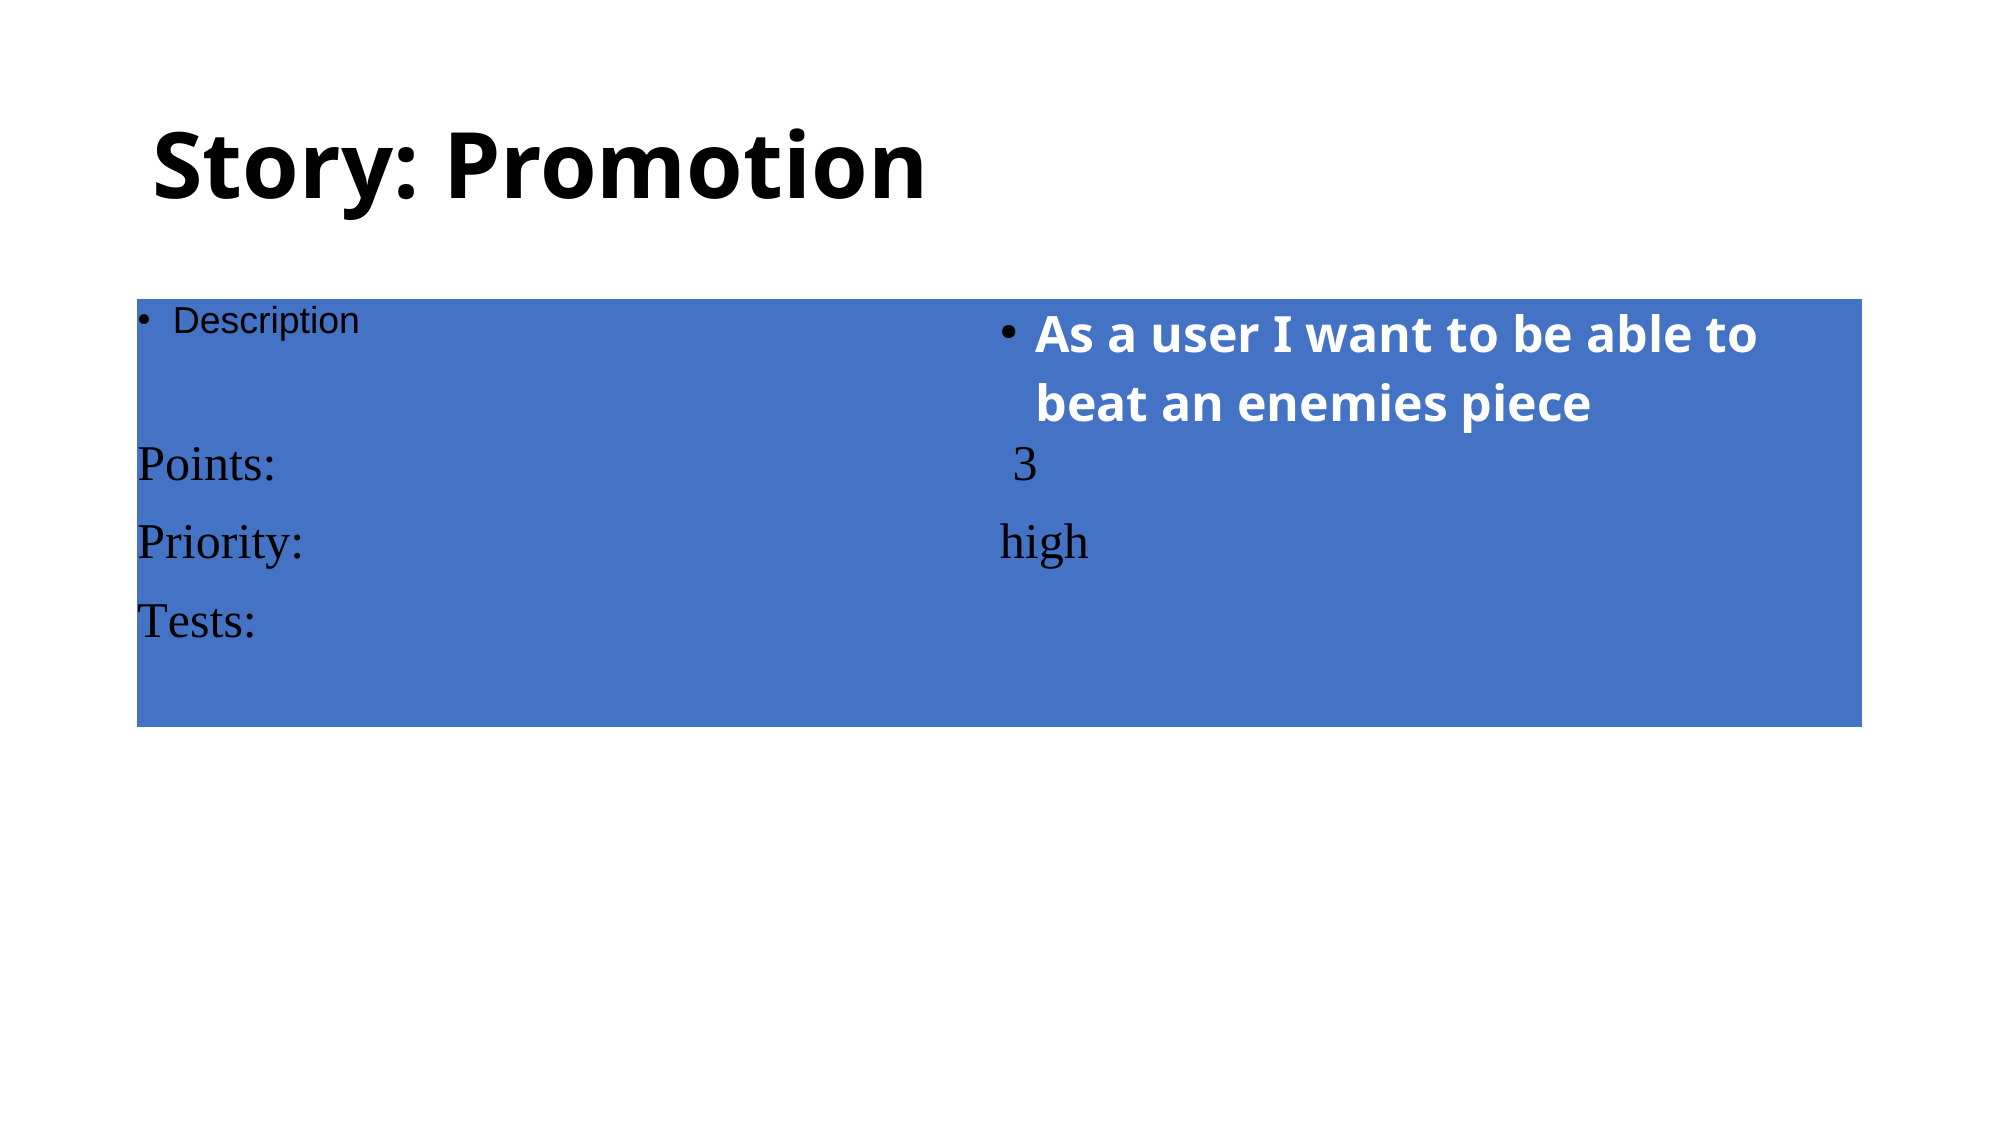

# Story: Promotion
| Description | As a user I want to be able to beat an enemies piece |
| --- | --- |
| Points: | 3 |
| Priority: | high |
| Tests: | |
| | |